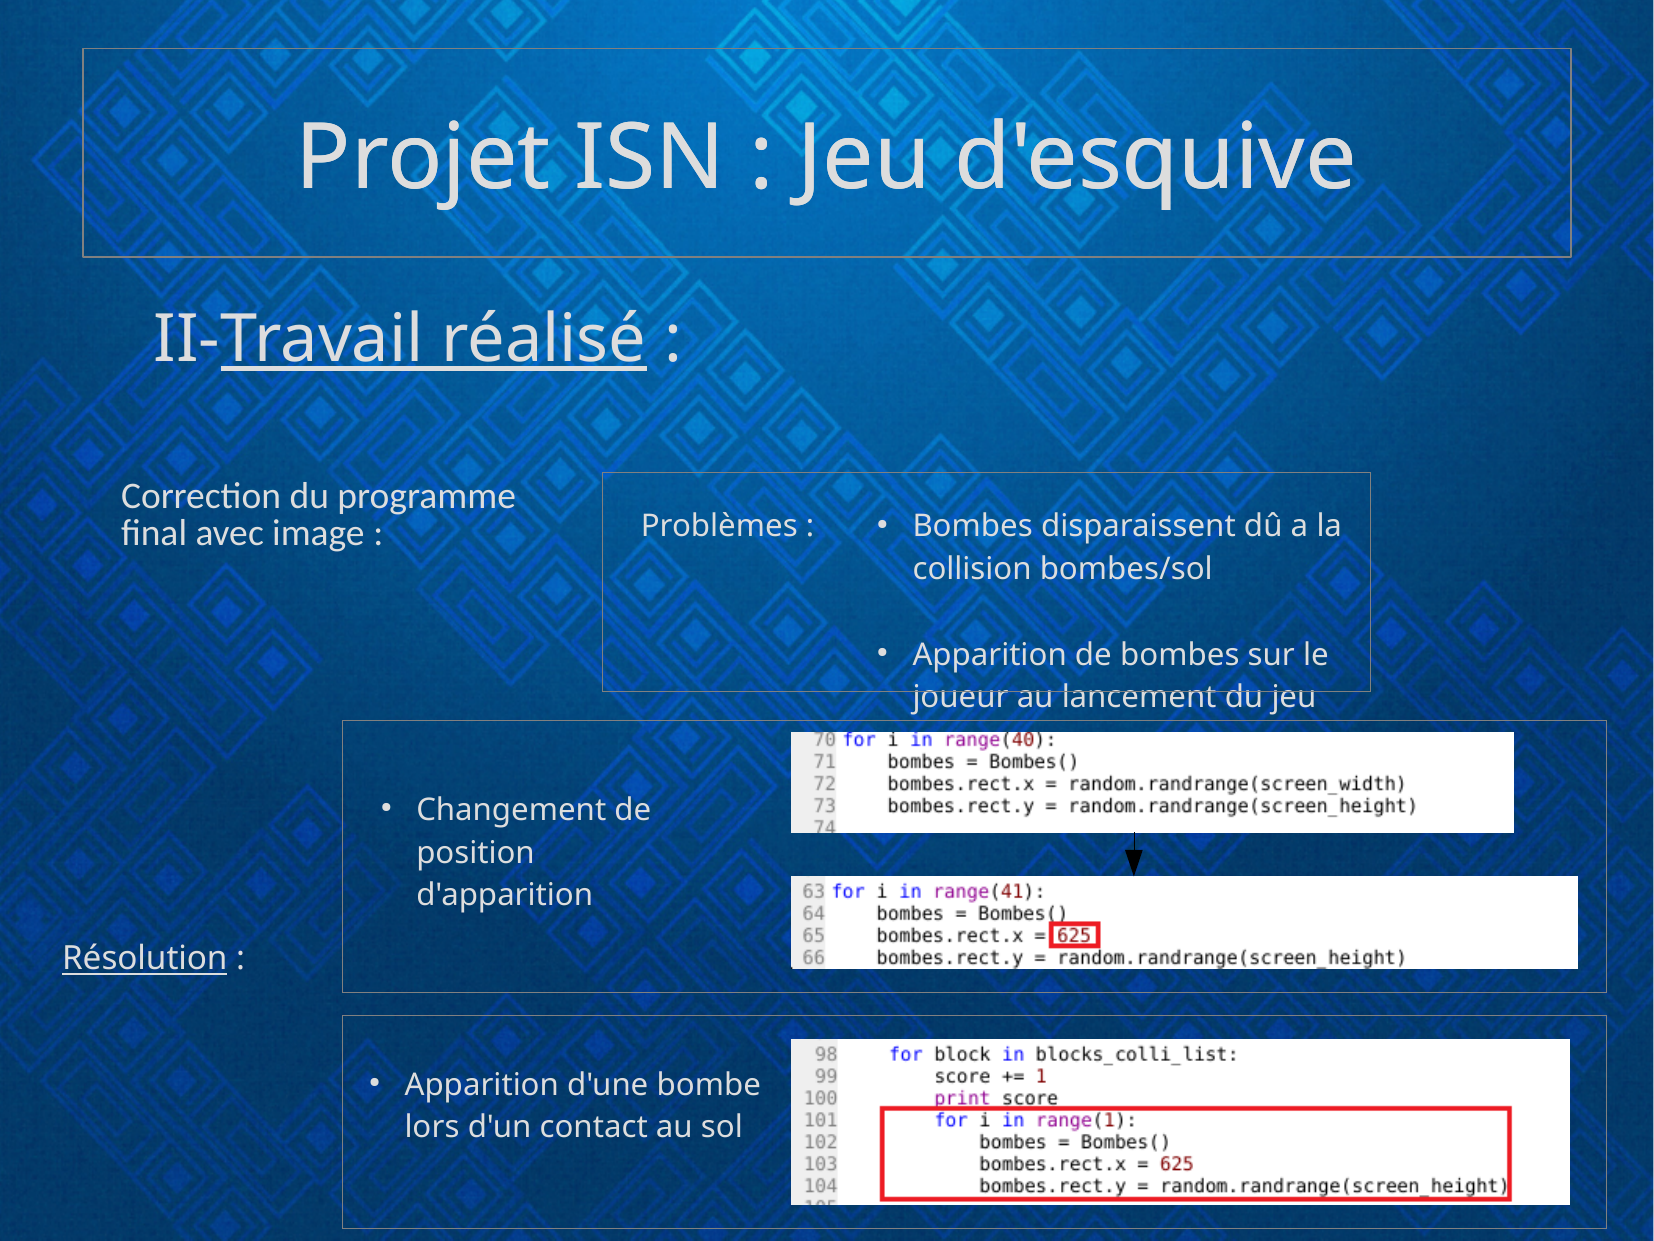

Projet ISN : Jeu d'esquive
# Projet ISN : Jeu d'esquive
II-Travail réalisé :
Correction du programme final avec image :
Problèmes :
Bombes disparaissent dû a la collision bombes/sol
Apparition de bombes sur le joueur au lancement du jeu
Changement de position d'apparition
Résolution :
Apparition d'une bombe lors d'un contact au sol